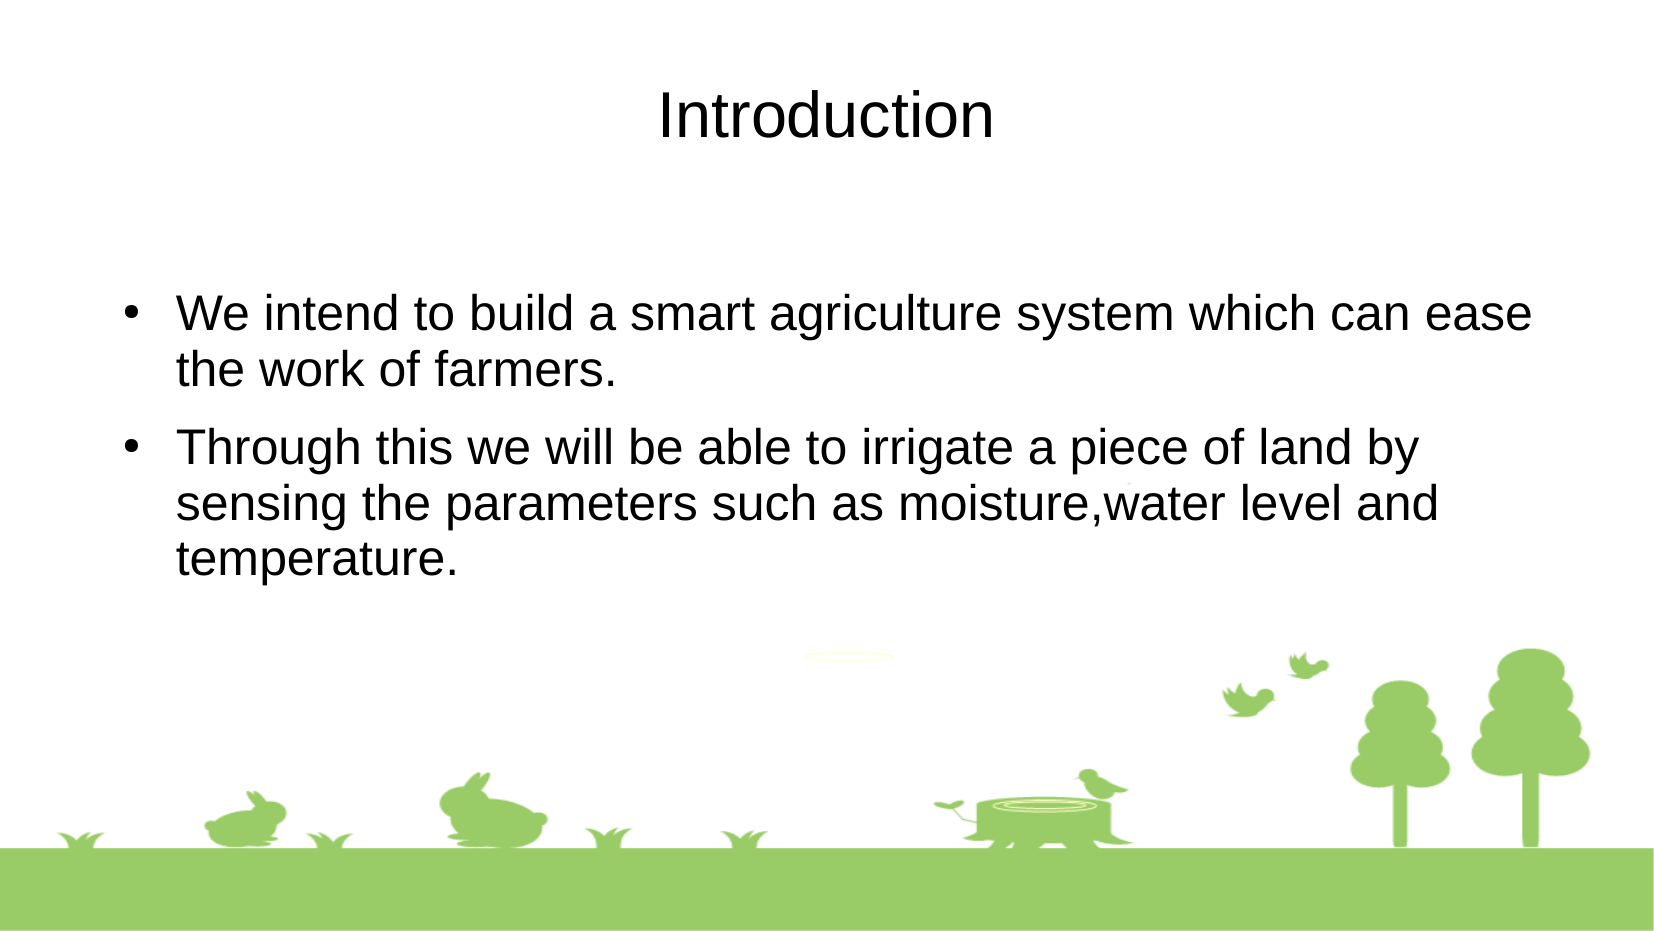

# Introduction
We intend to build a smart agriculture system which can ease the work of farmers.
Through this we will be able to irrigate a piece of land by sensing the parameters such as moisture,water level and temperature.